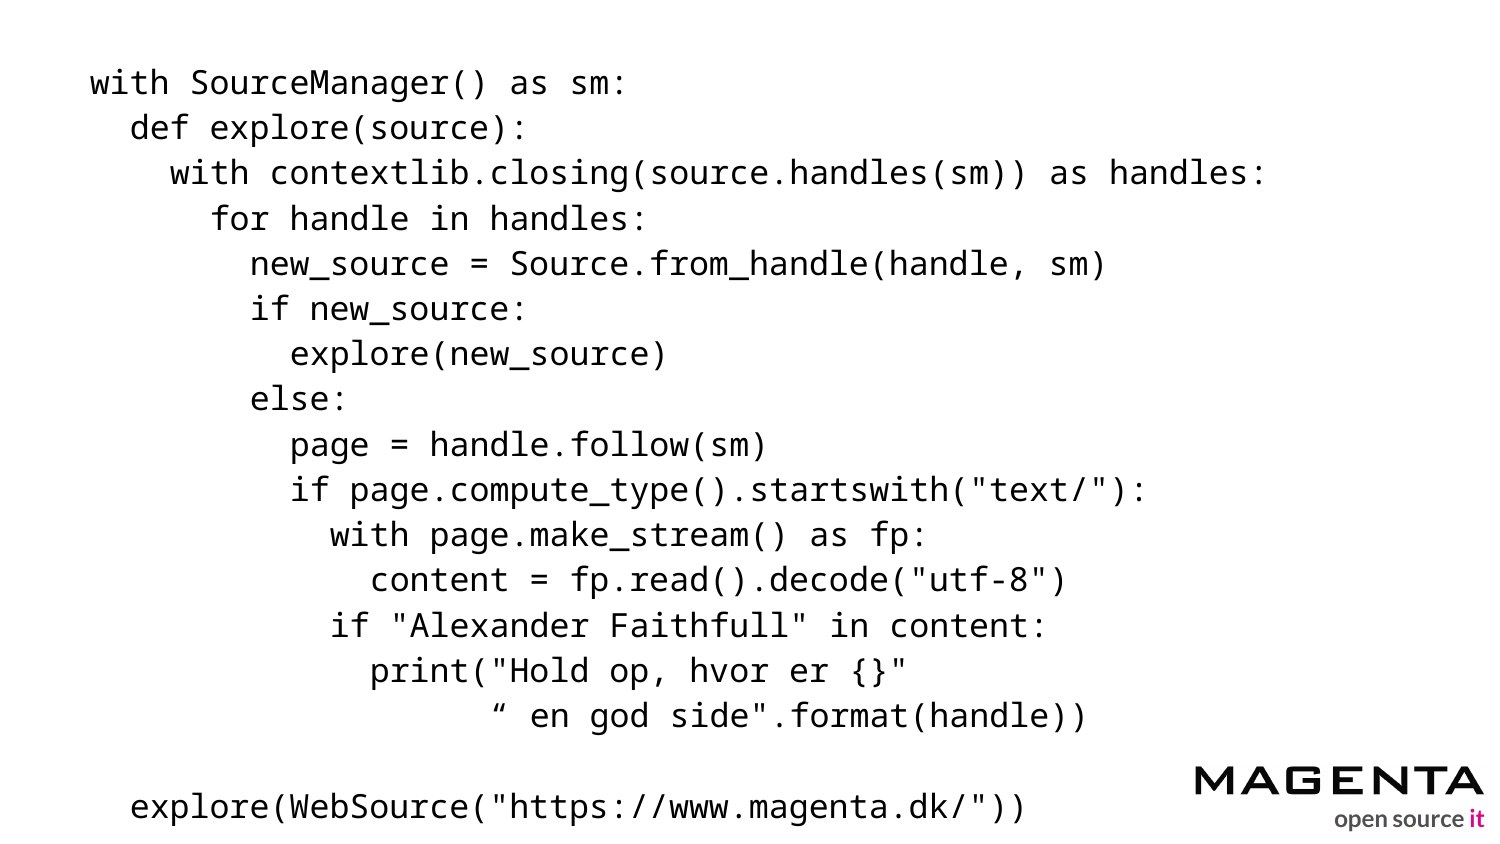

with SourceManager() as sm:
 def explore(source):
 with contextlib.closing(source.handles(sm)) as handles:
 for handle in handles:
 new_source = Source.from_handle(handle, sm)
 if new_source:
 explore(new_source)
 else:
 page = handle.follow(sm)
 if page.compute_type().startswith("text/"):
 with page.make_stream() as fp:
 content = fp.read().decode("utf-8")
 if "Alexander Faithfull" in content:
 print("Hold op, hvor er {}"
 “ en god side".format(handle))
 explore(WebSource("https://www.magenta.dk/"))